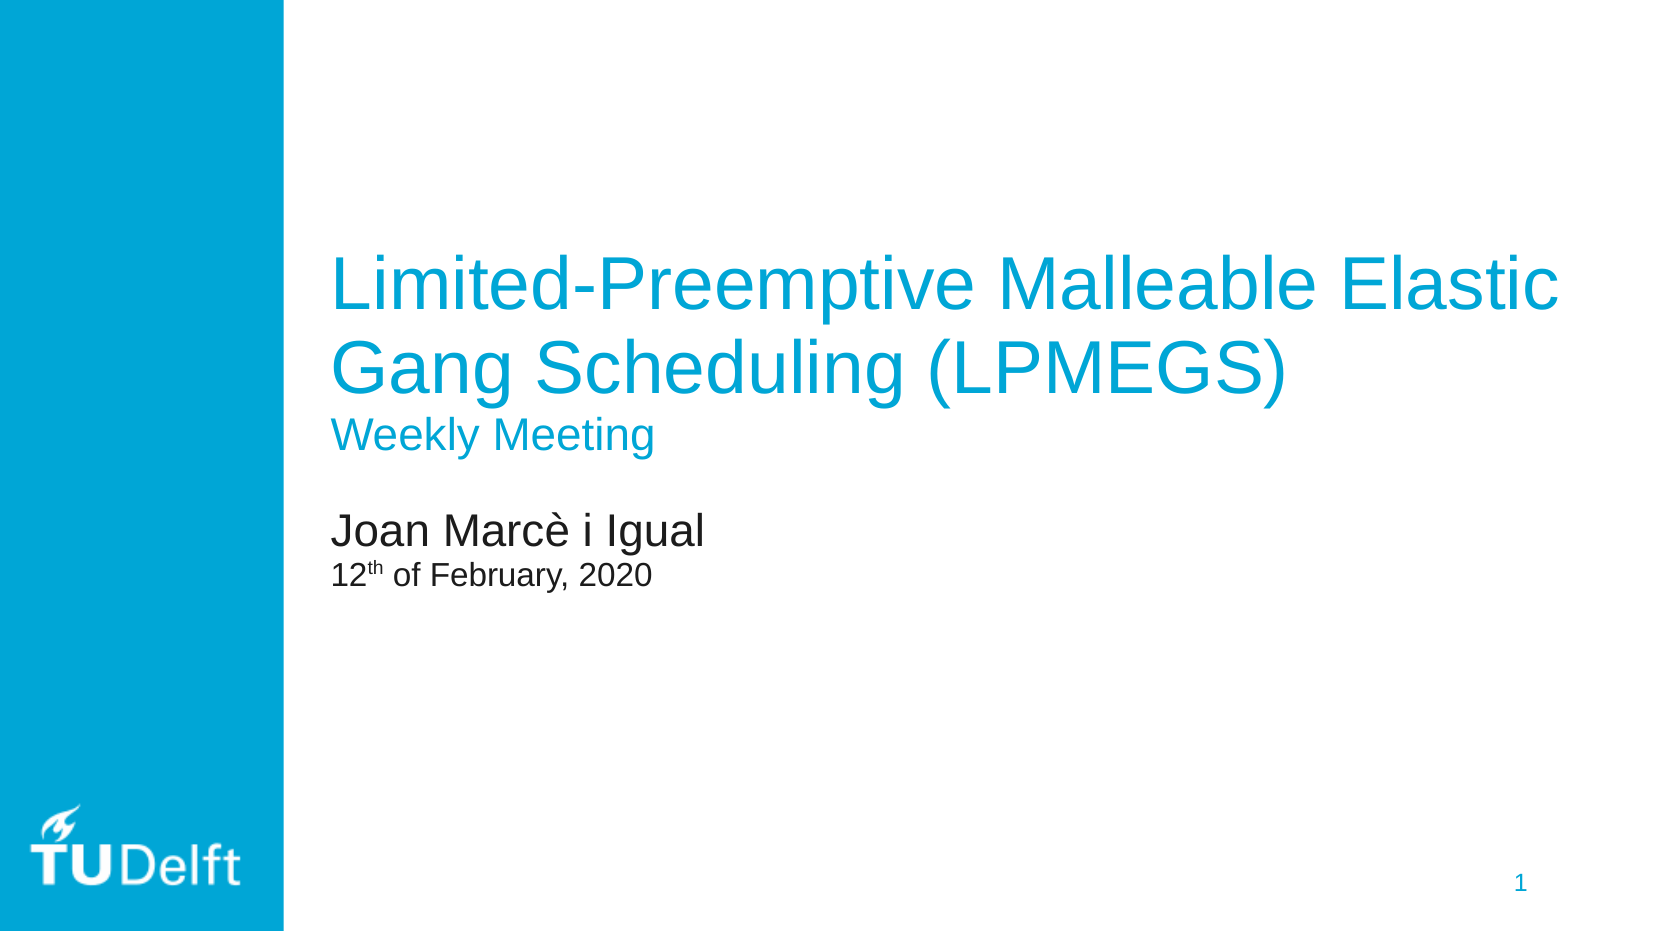

# Limited-Preemptive Malleable Elastic Gang Scheduling (LPMEGS) Weekly Meeting
Joan Marcè i Igual
12th of February, 2020